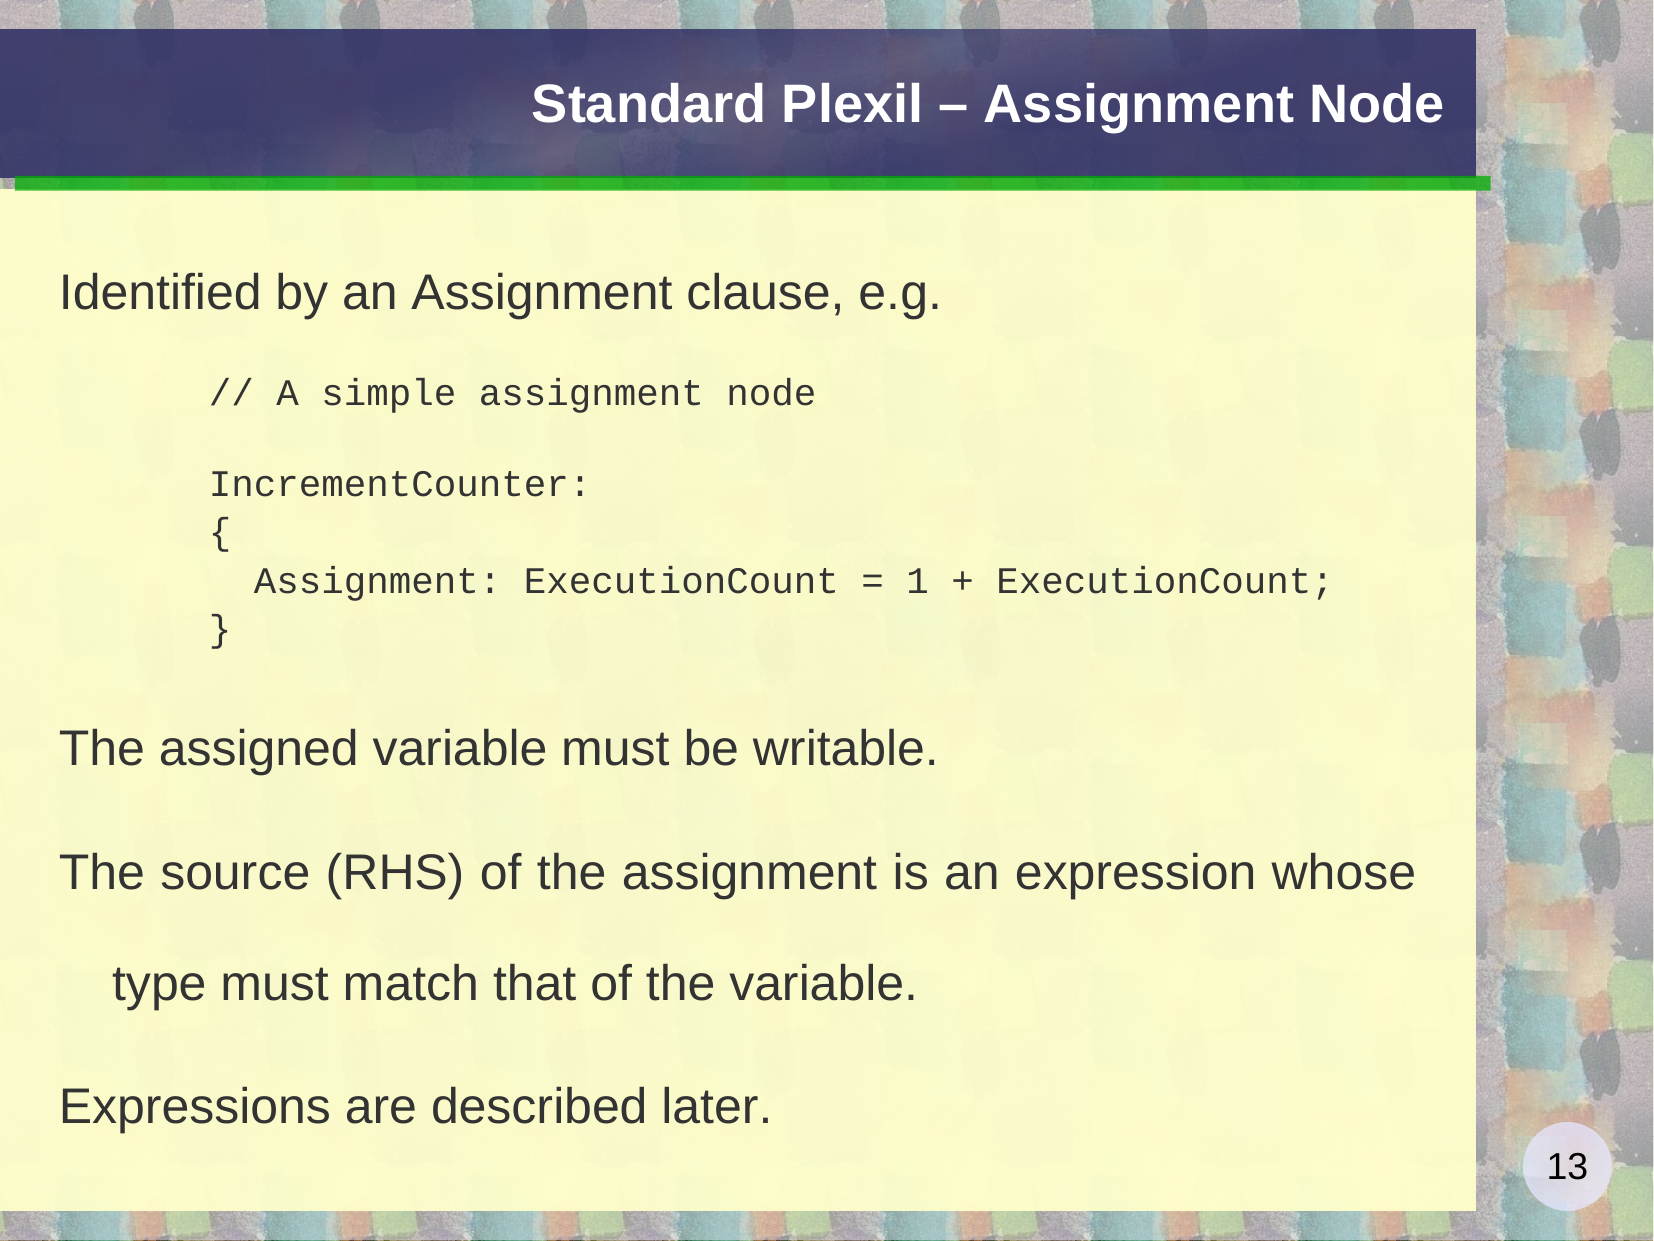

# Standard Plexil – Assignment Node
Identified by an Assignment clause, e.g.
// A simple assignment node
IncrementCounter:
{
 Assignment: ExecutionCount = 1 + ExecutionCount;
}
The assigned variable must be writable.
The source (RHS) of the assignment is an expression whose type must match that of the variable.
Expressions are described later.